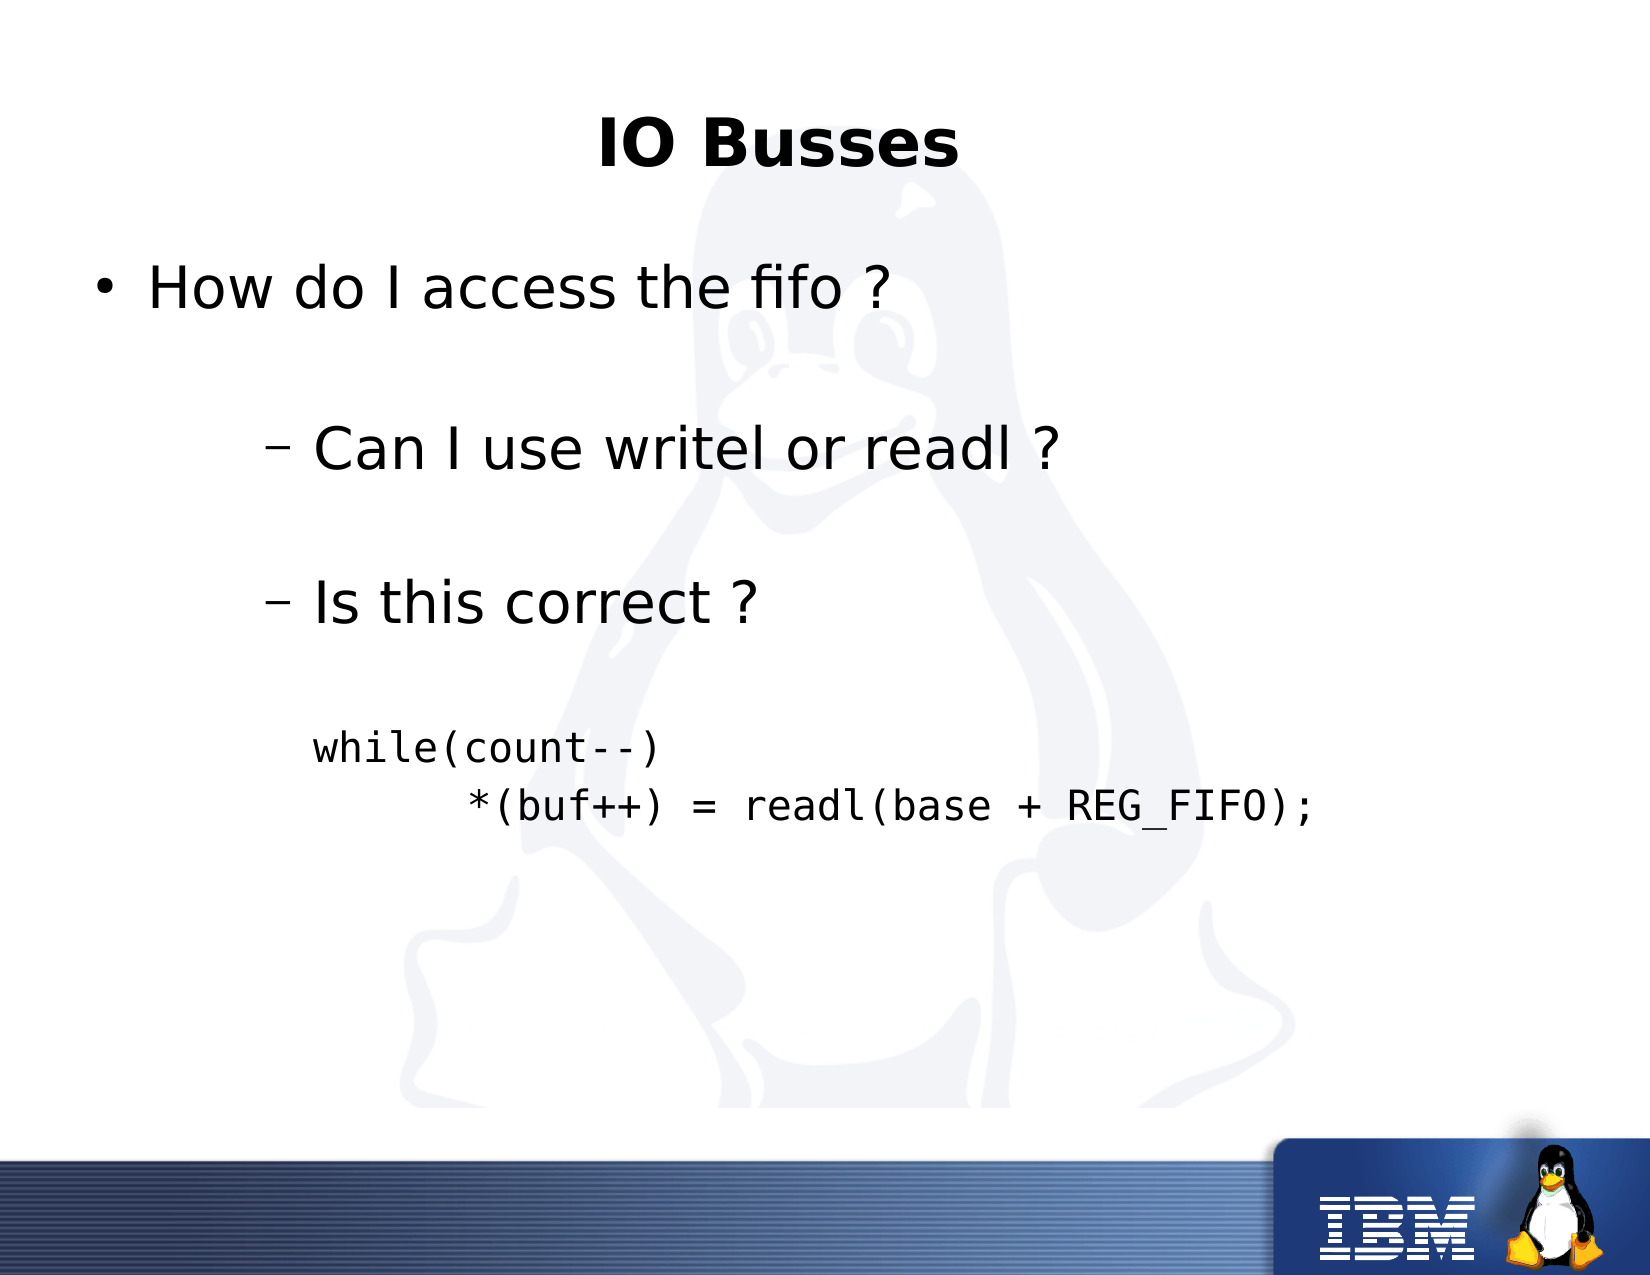

# IO Busses
How do I access the fifo ?
Can I use writel or readl ?
Is this correct ?
while(count--)
*(buf++) = readl(base + REG_FIFO);